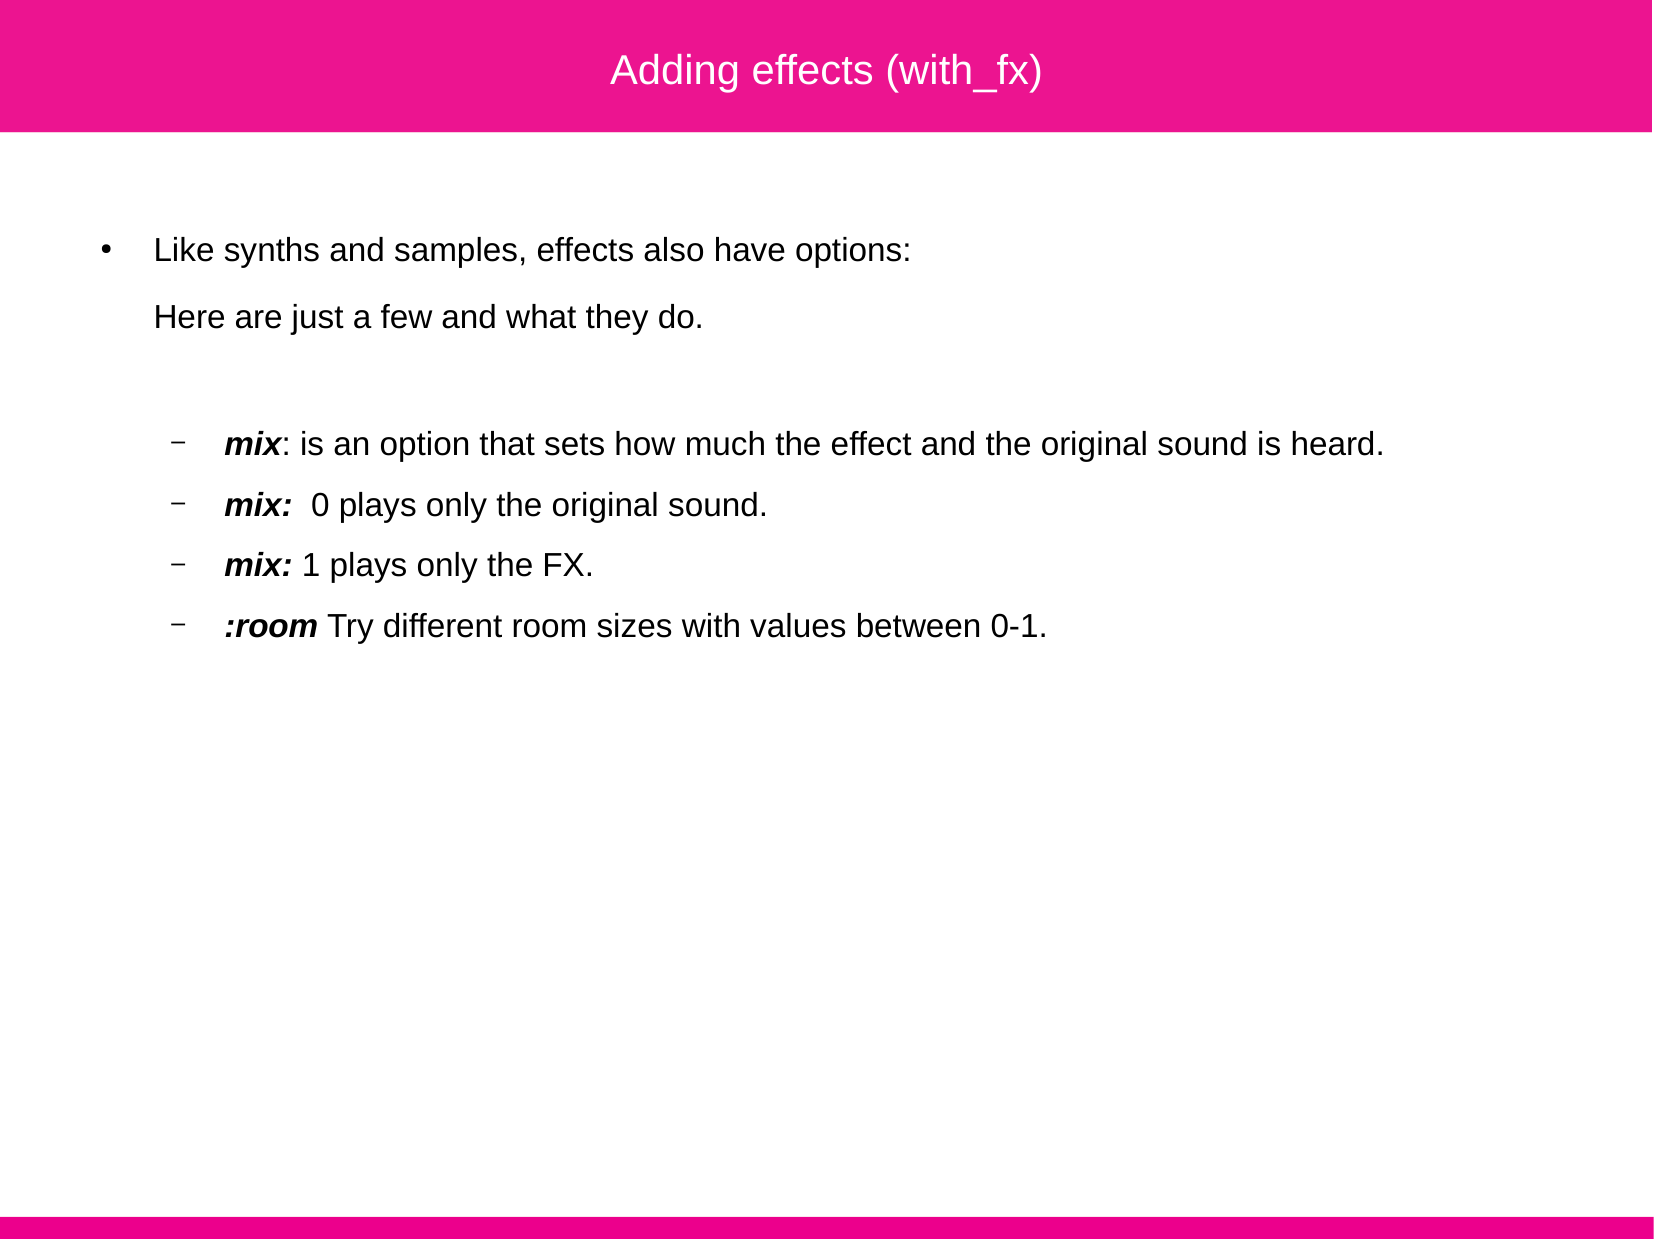

Adding effects (with_fx)
# Like synths and samples, effects also have options:
Here are just a few and what they do.
mix: is an option that sets how much the effect and the original sound is heard.
mix: 0 plays only the original sound.
mix: 1 plays only the FX.
:room Try different room sizes with values between 0-1.